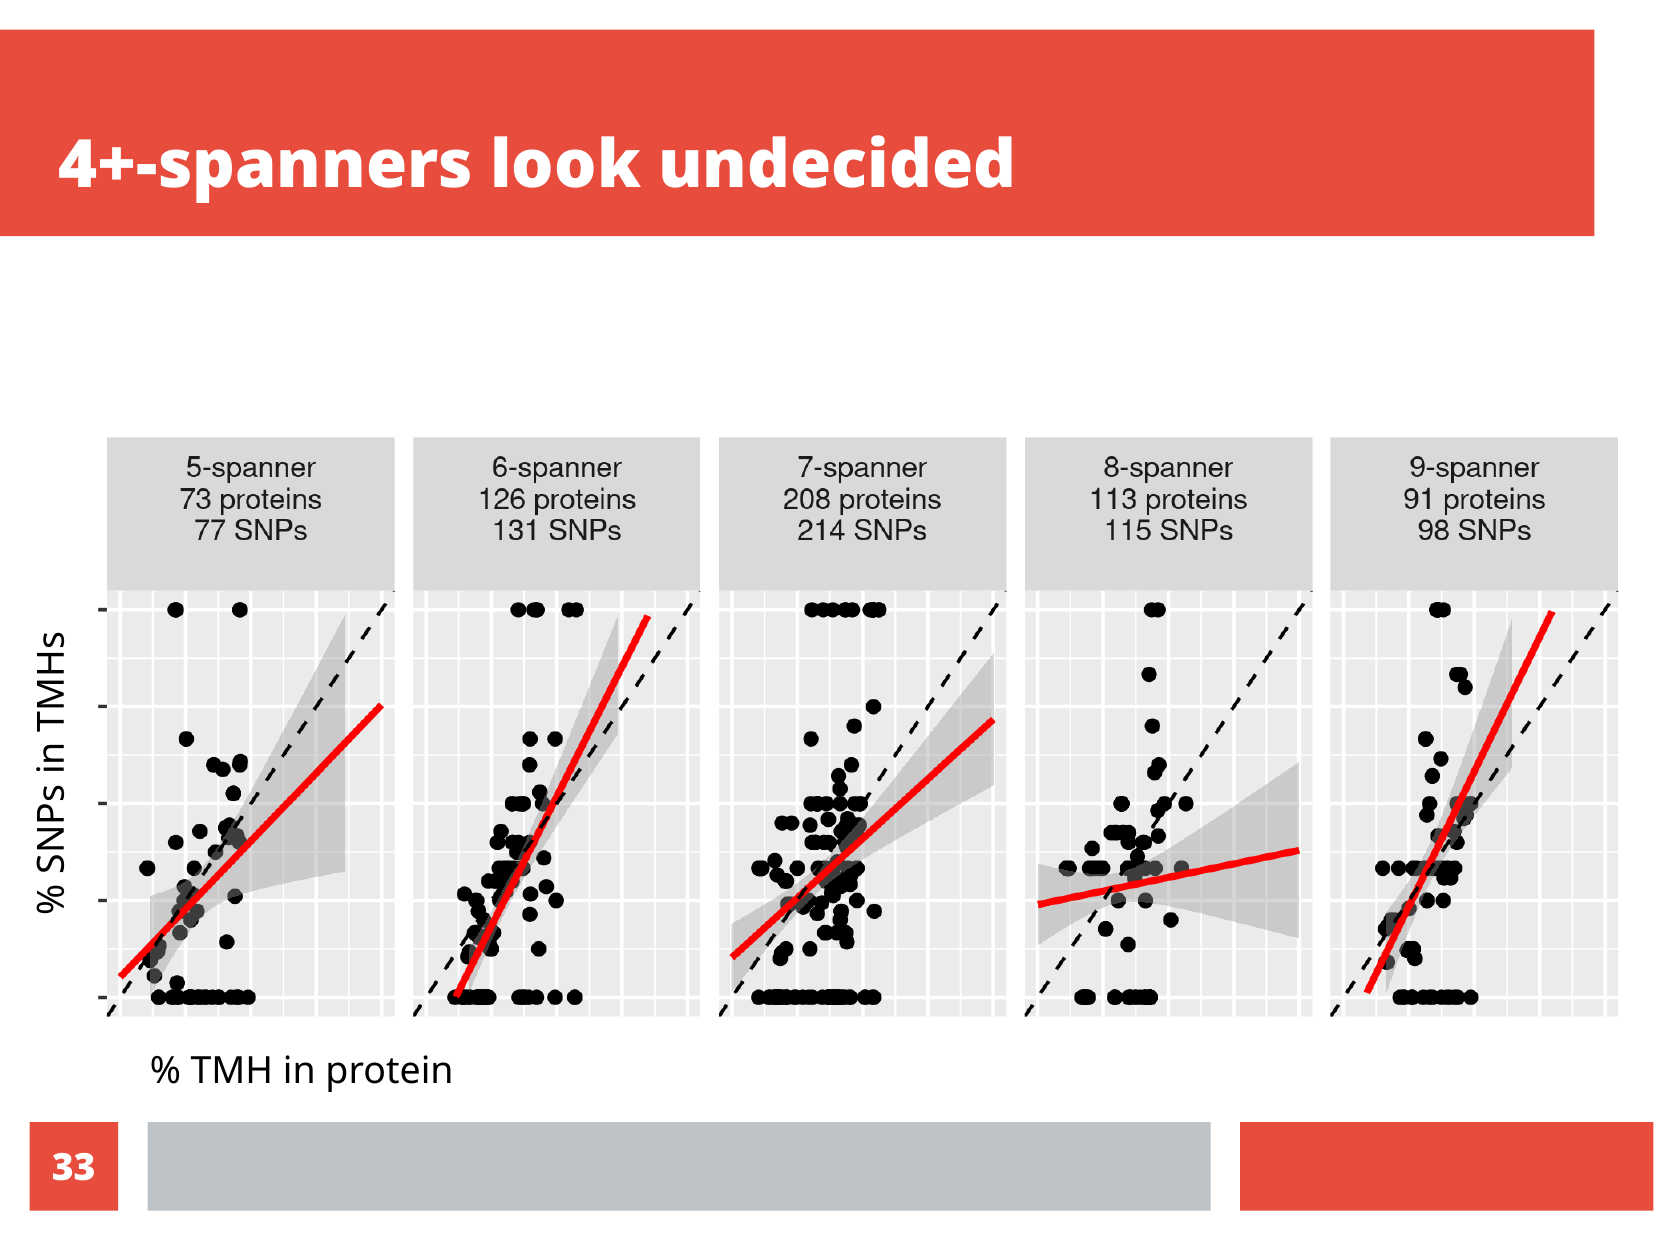

# 4+-spanners look undecided
% SNPs in TMHs
% TMH in protein
33